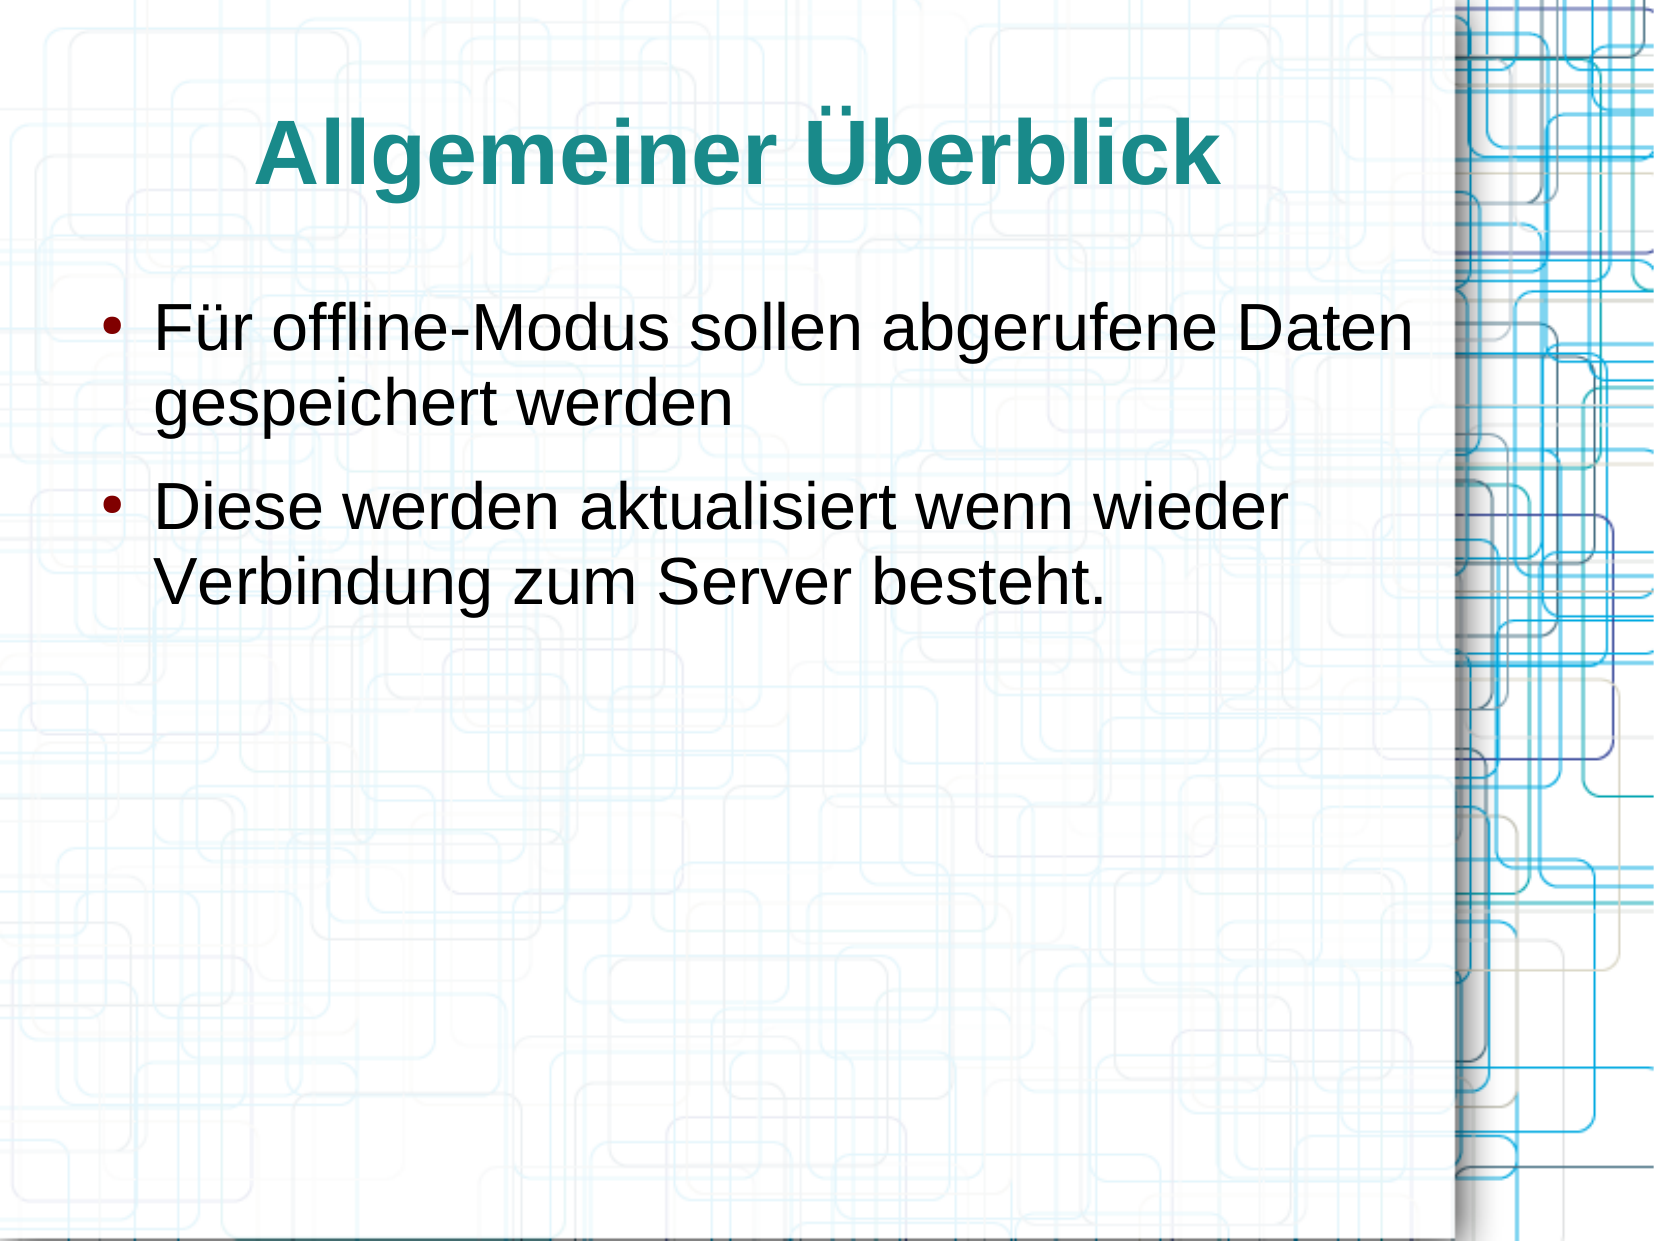

# Allgemeiner Überblick
Für offline-Modus sollen abgerufene Daten gespeichert werden
Diese werden aktualisiert wenn wieder Verbindung zum Server besteht.